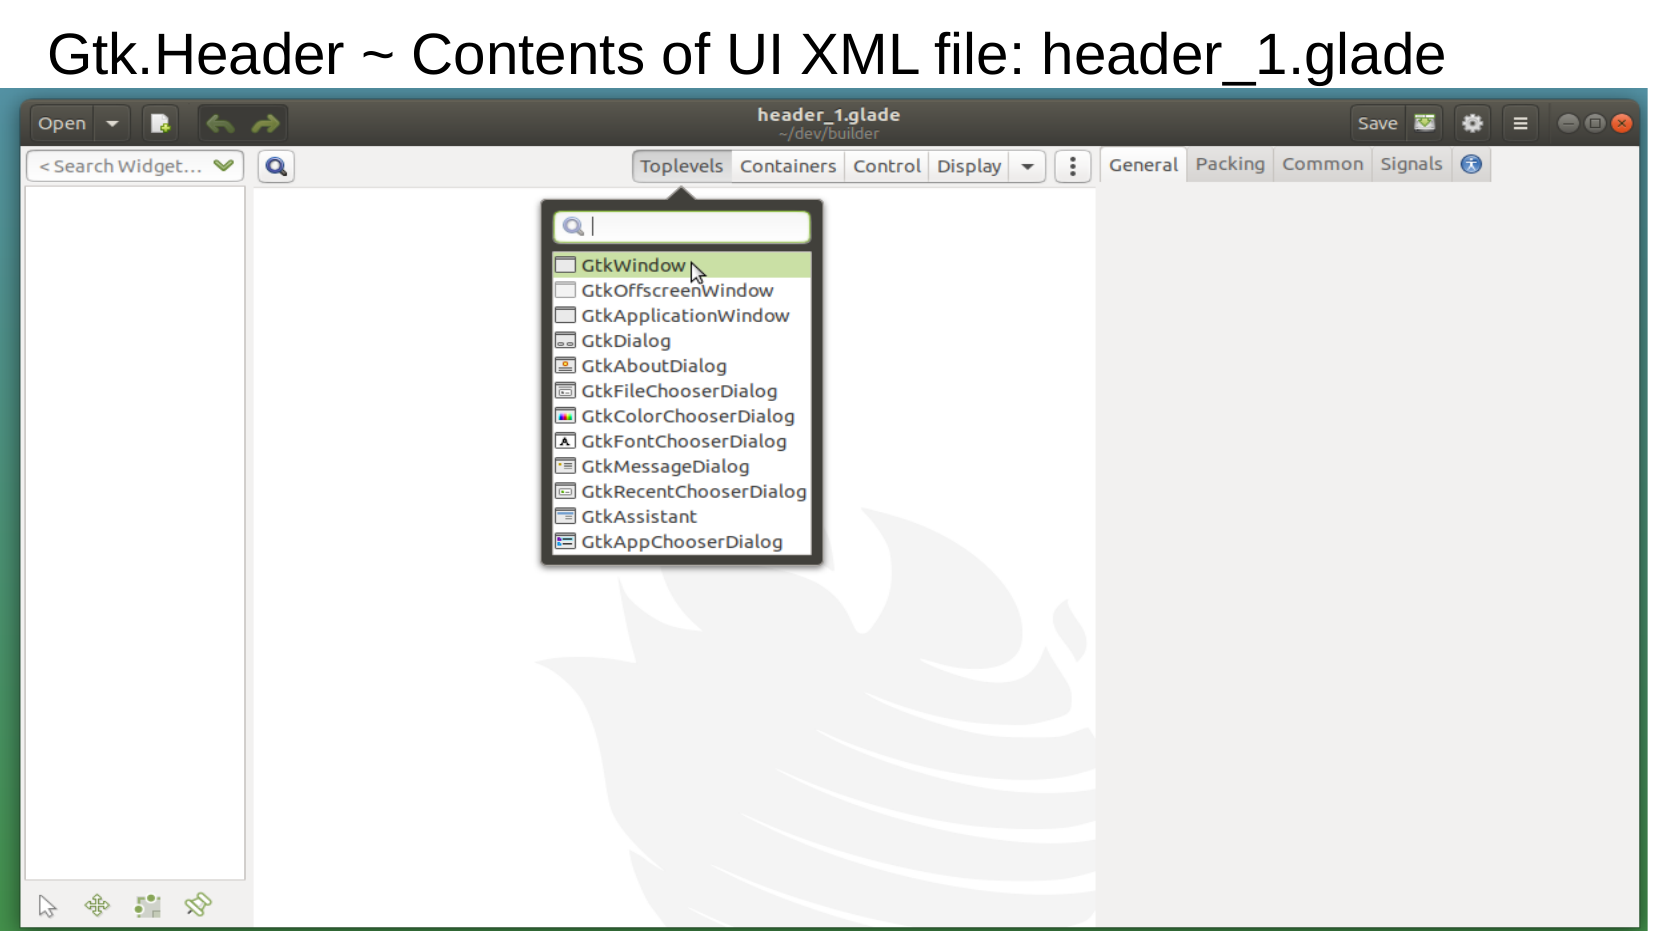

# Gtk.Header ~ Contents of UI XML file: header_1.glade